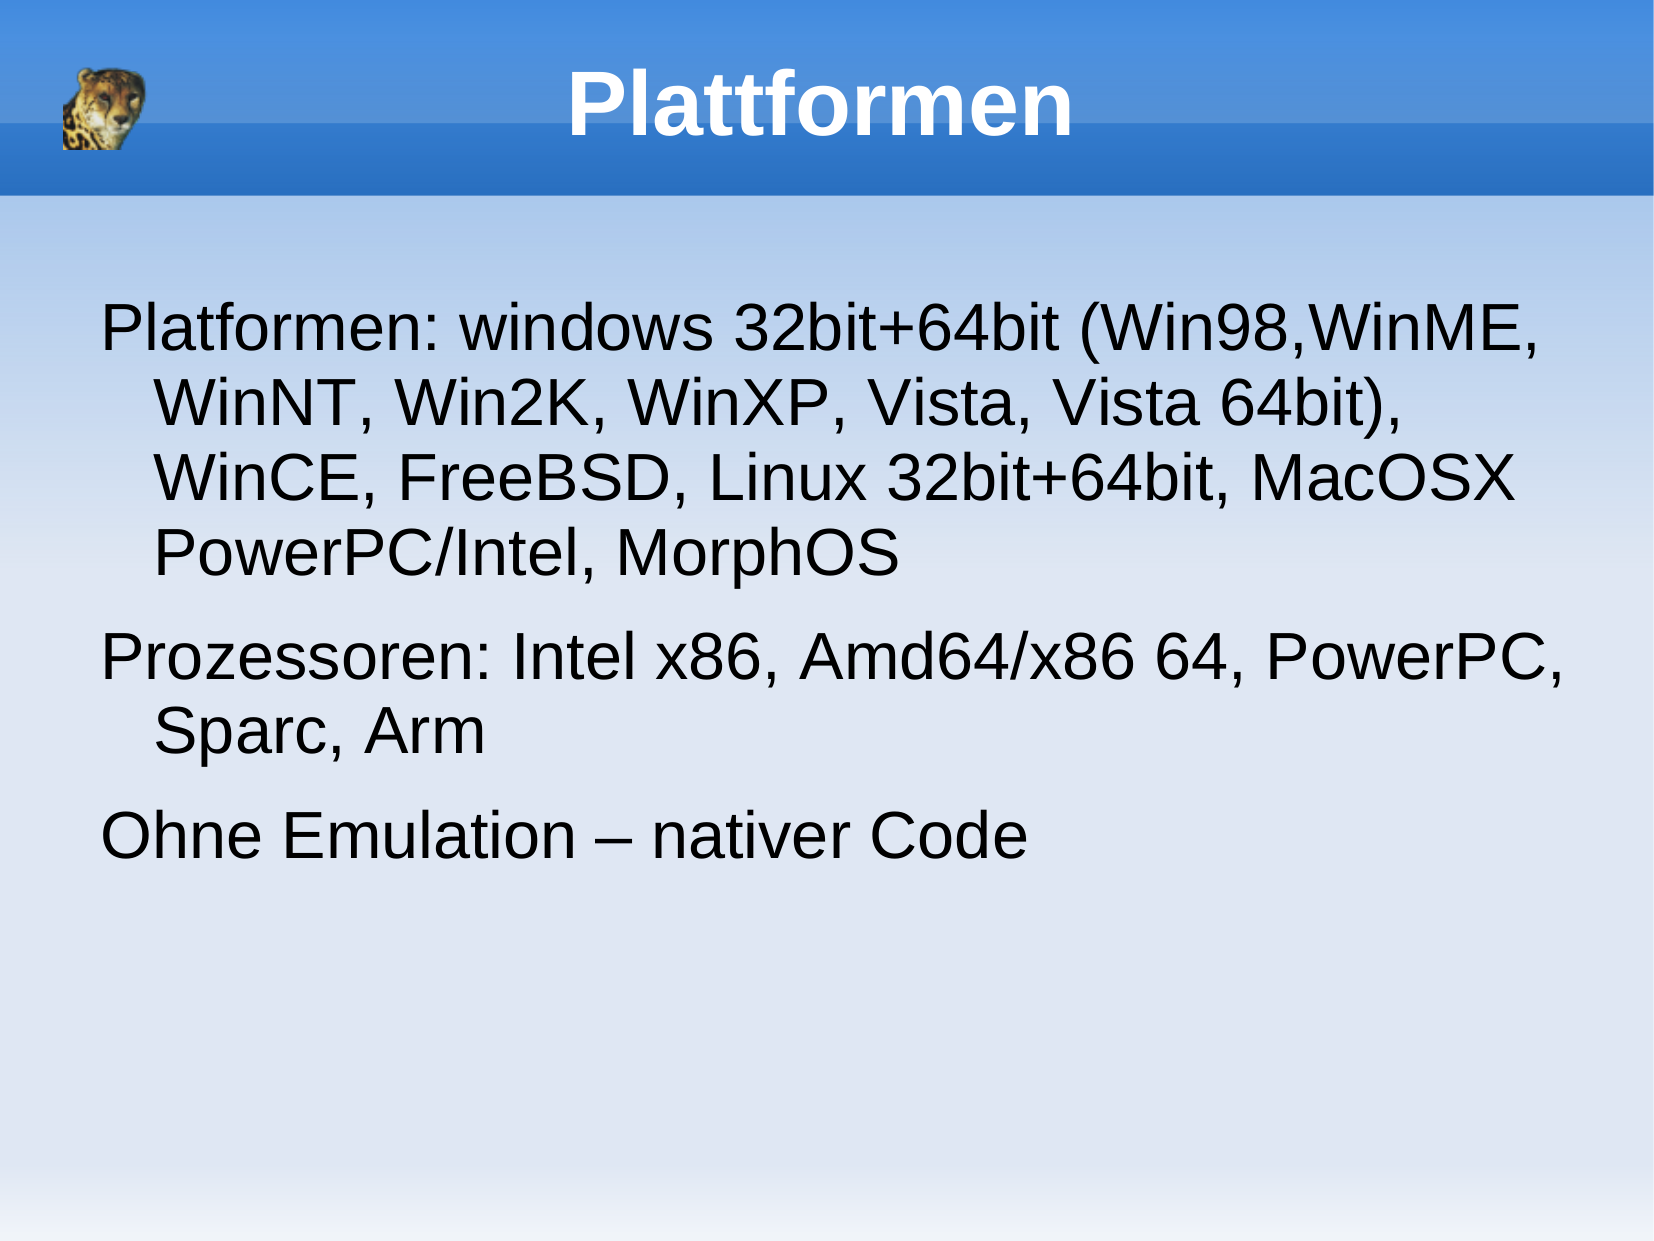

# Plattformen
Platformen: windows 32bit+64bit (Win98,WinME, WinNT, Win2K, WinXP, Vista, Vista 64bit), WinCE, FreeBSD, Linux 32bit+64bit, MacOSX PowerPC/Intel, MorphOS
Prozessoren: Intel x86, Amd64/x86 64, PowerPC, Sparc, Arm
Ohne Emulation – nativer Code